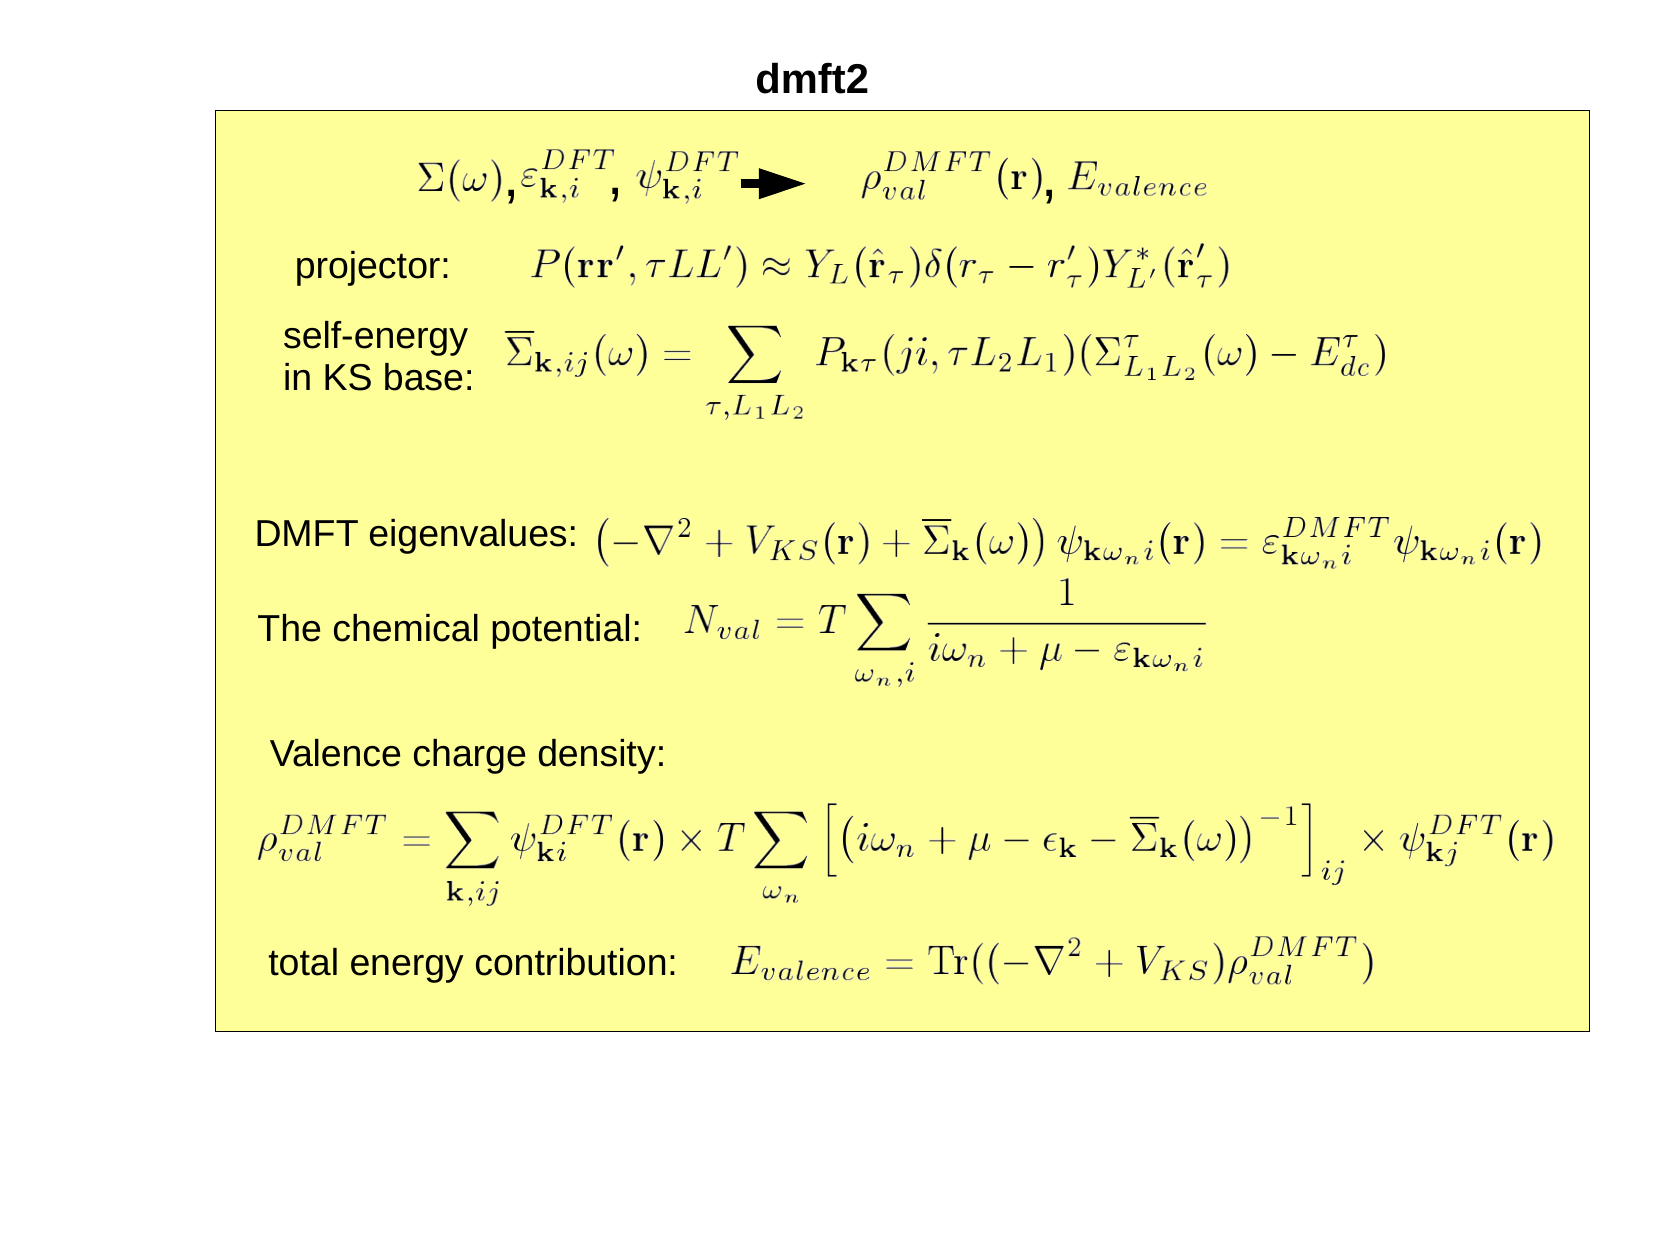

dmft2
,
,
,
projector:
self-energy
in KS base:
DMFT eigenvalues:
The chemical potential:
Valence charge density:
total energy contribution: